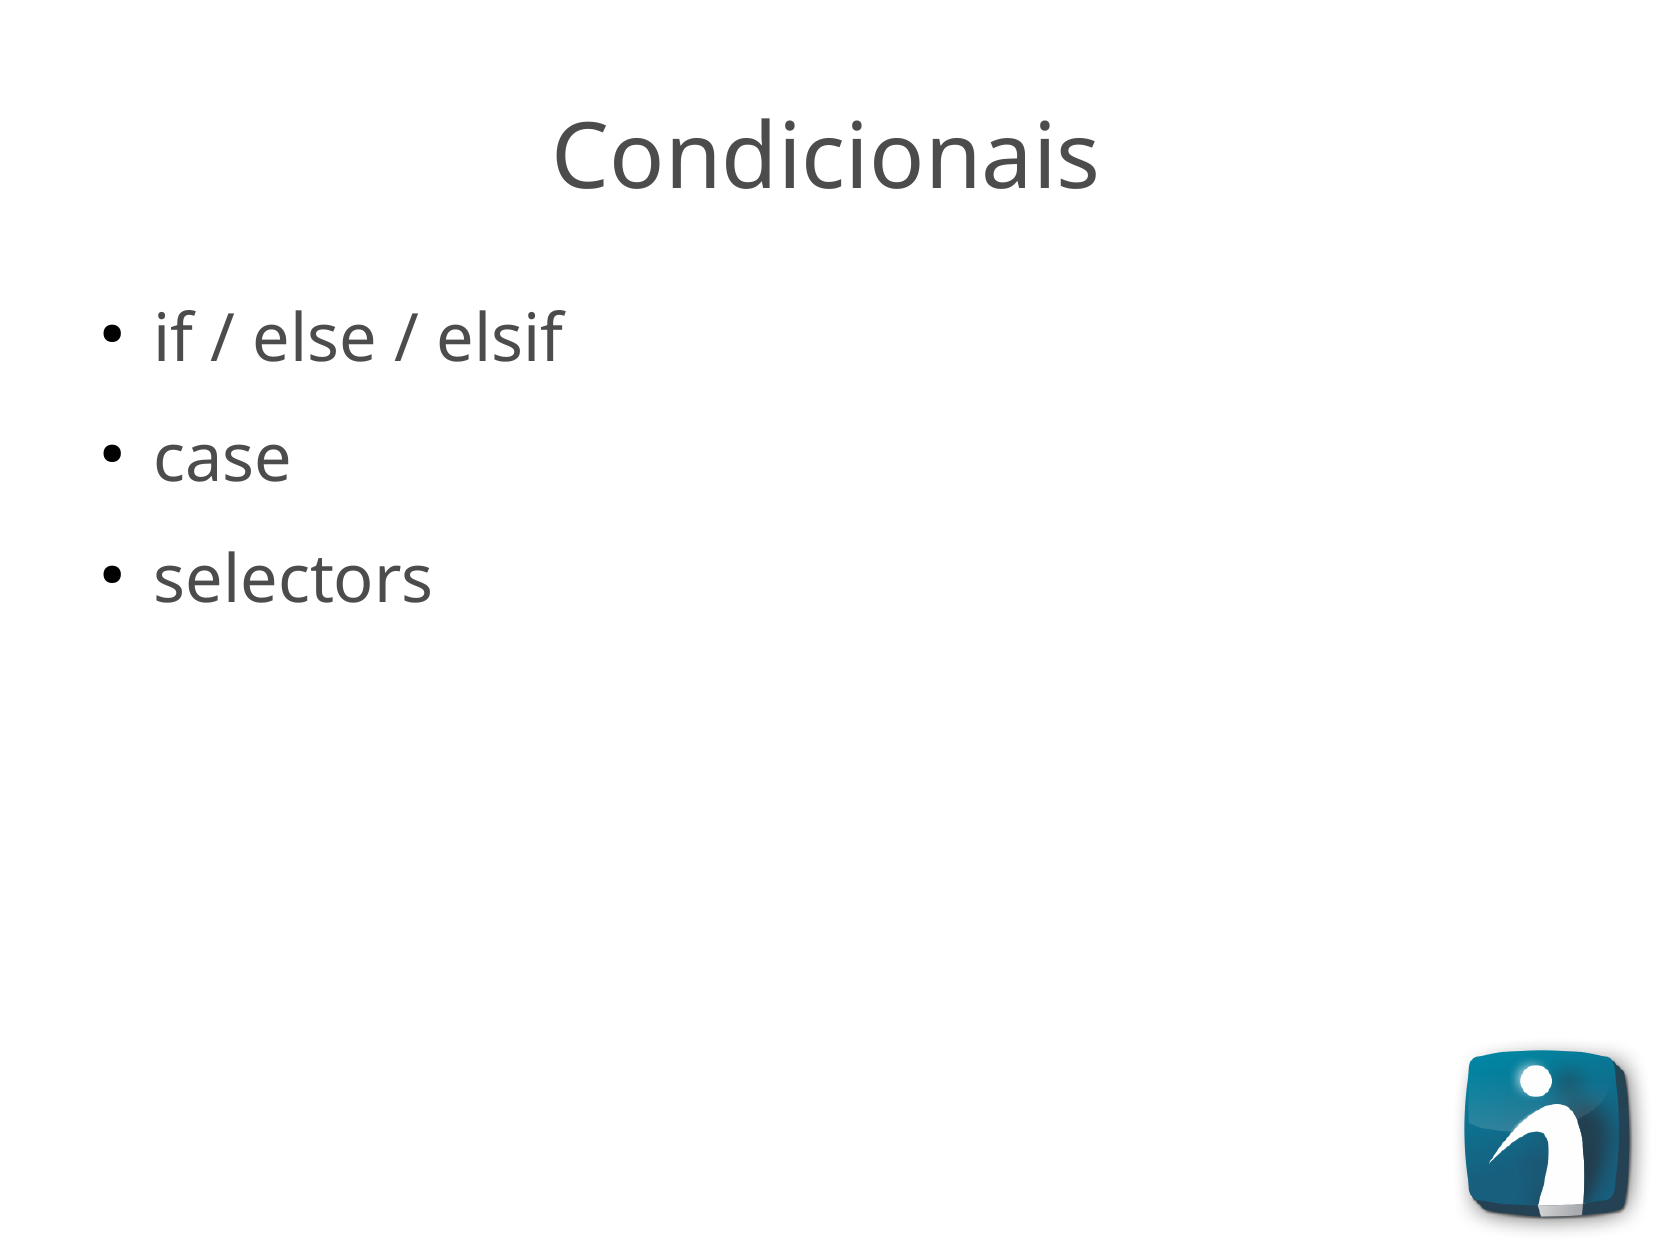

# Condicionais
if / else / elsif
case
selectors